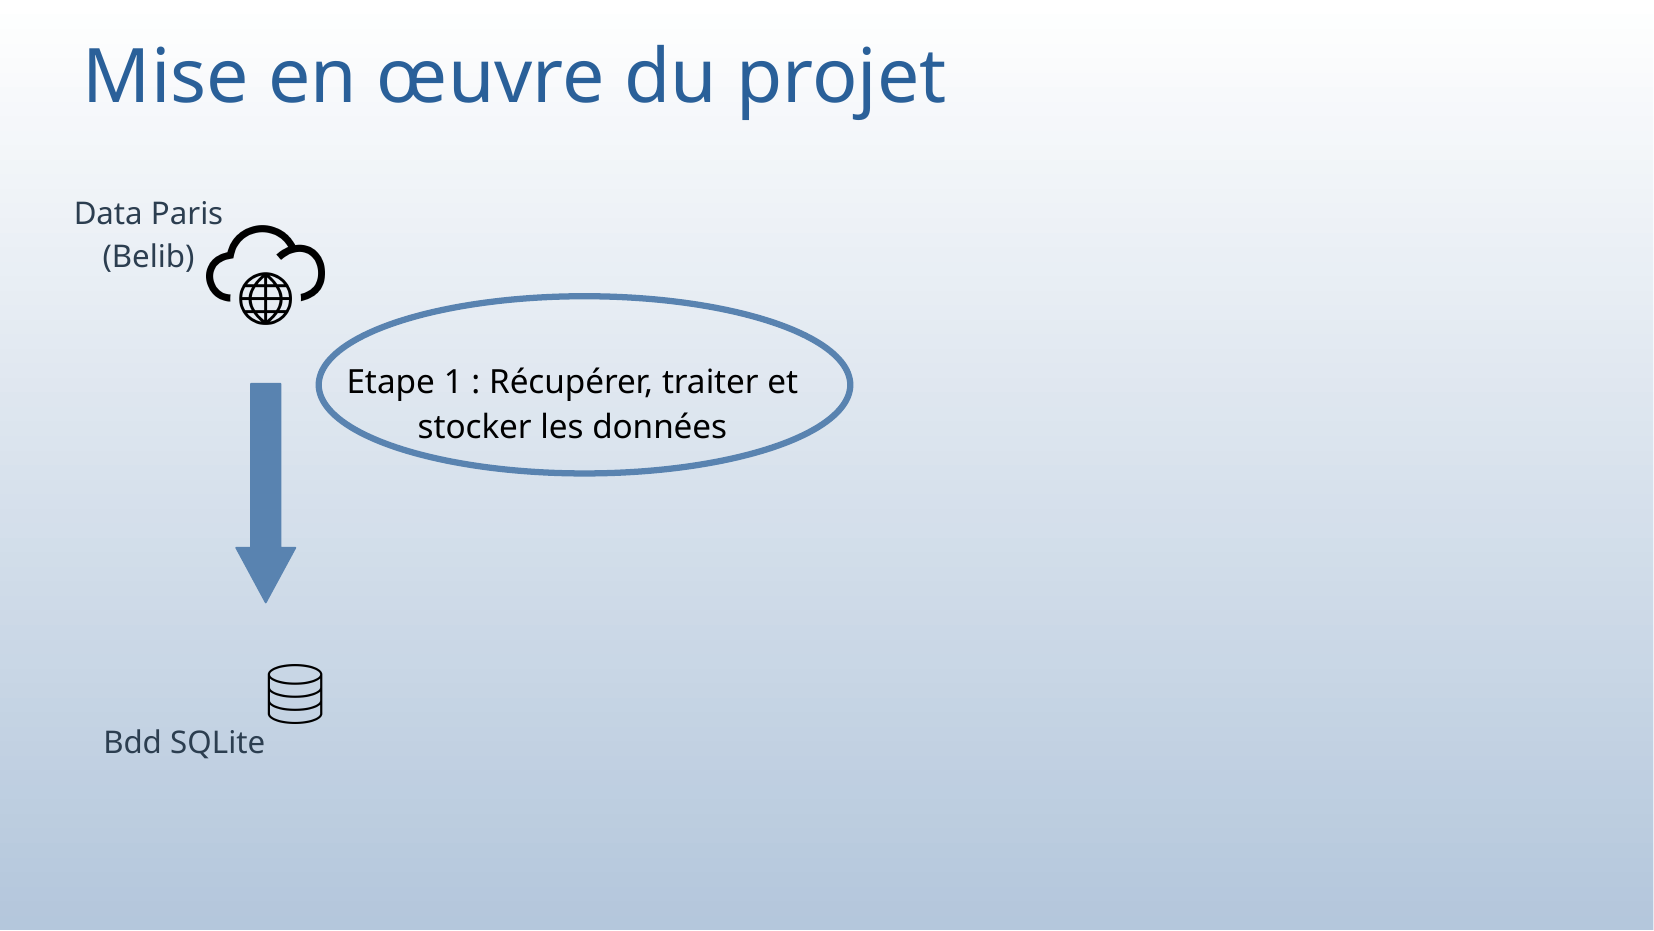

# Mise en œuvre du projet
Data Paris (Belib)
Etape 1 : Récupérer, traiter et stocker les données
Bdd SQLite